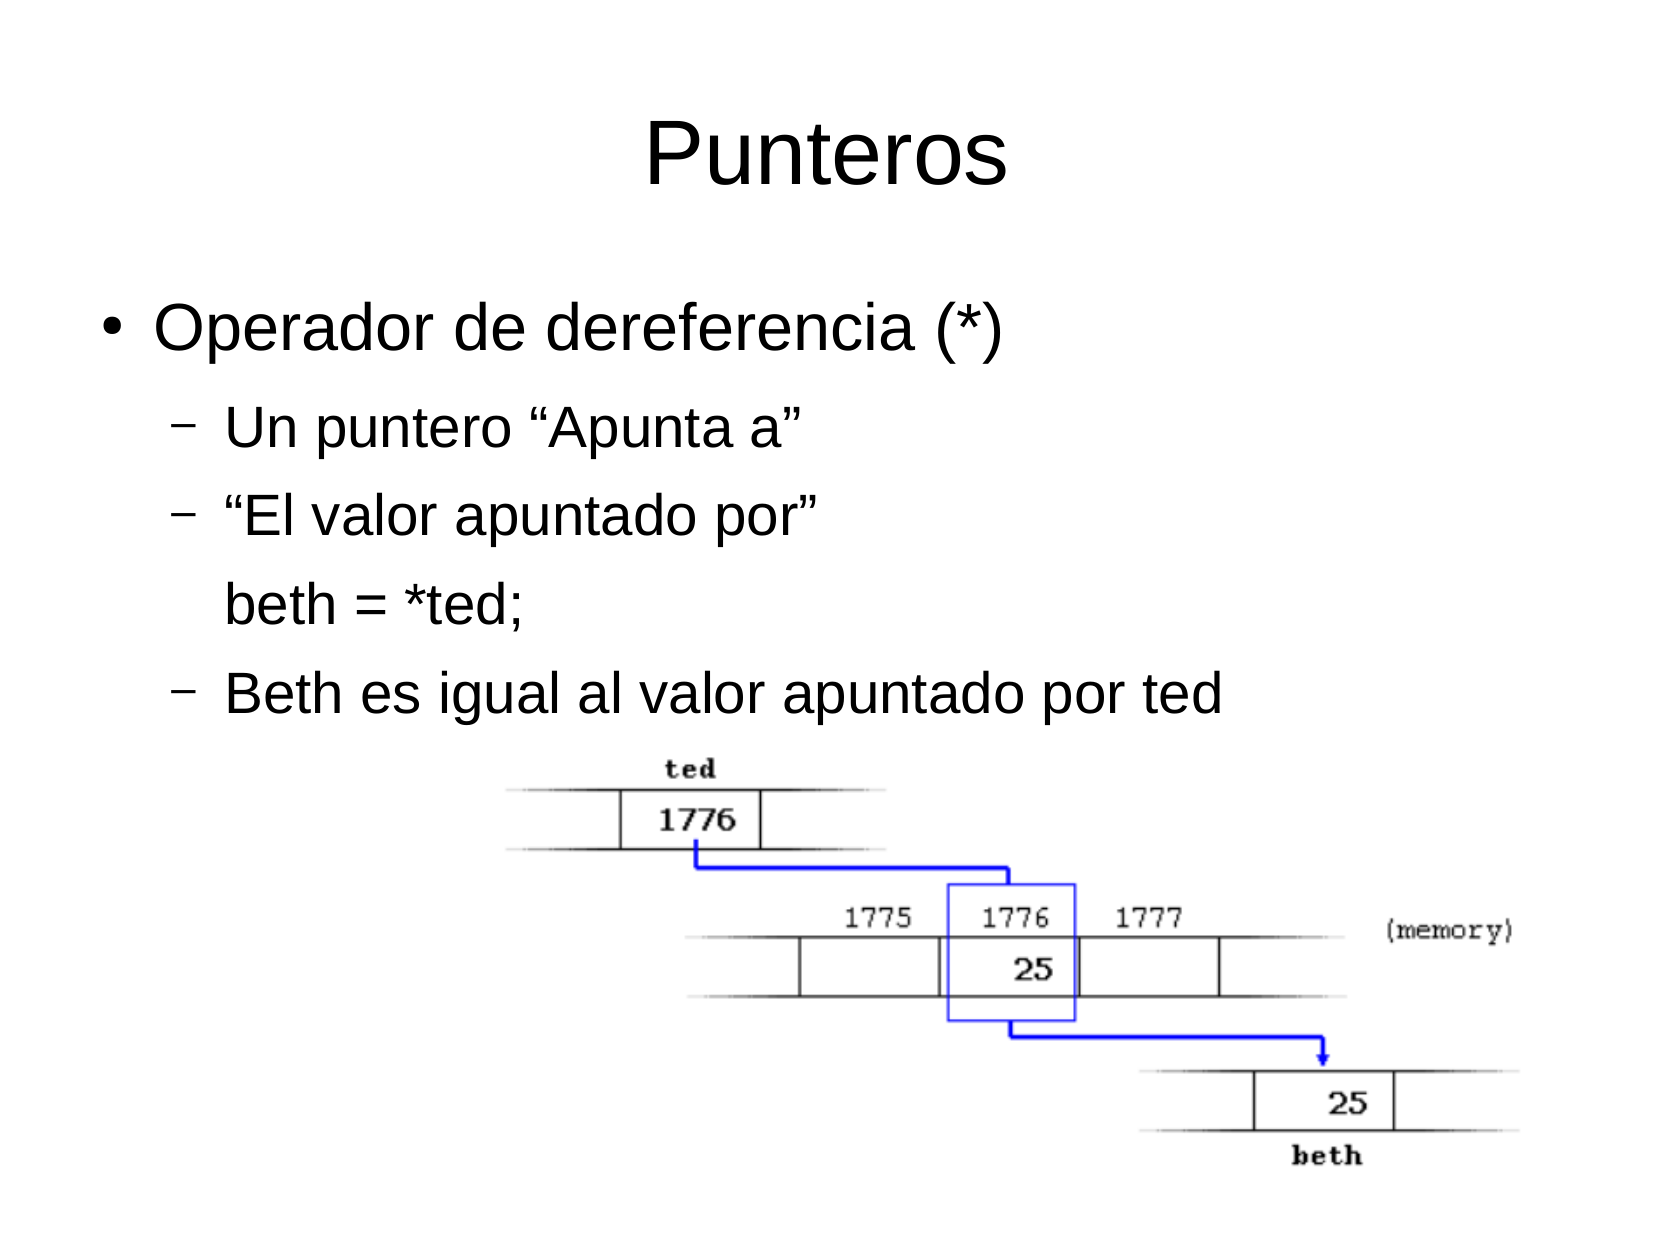

# Punteros
Operador de dereferencia (*)
Un puntero “Apunta a”
“El valor apuntado por”
beth = *ted;
Beth es igual al valor apuntado por ted